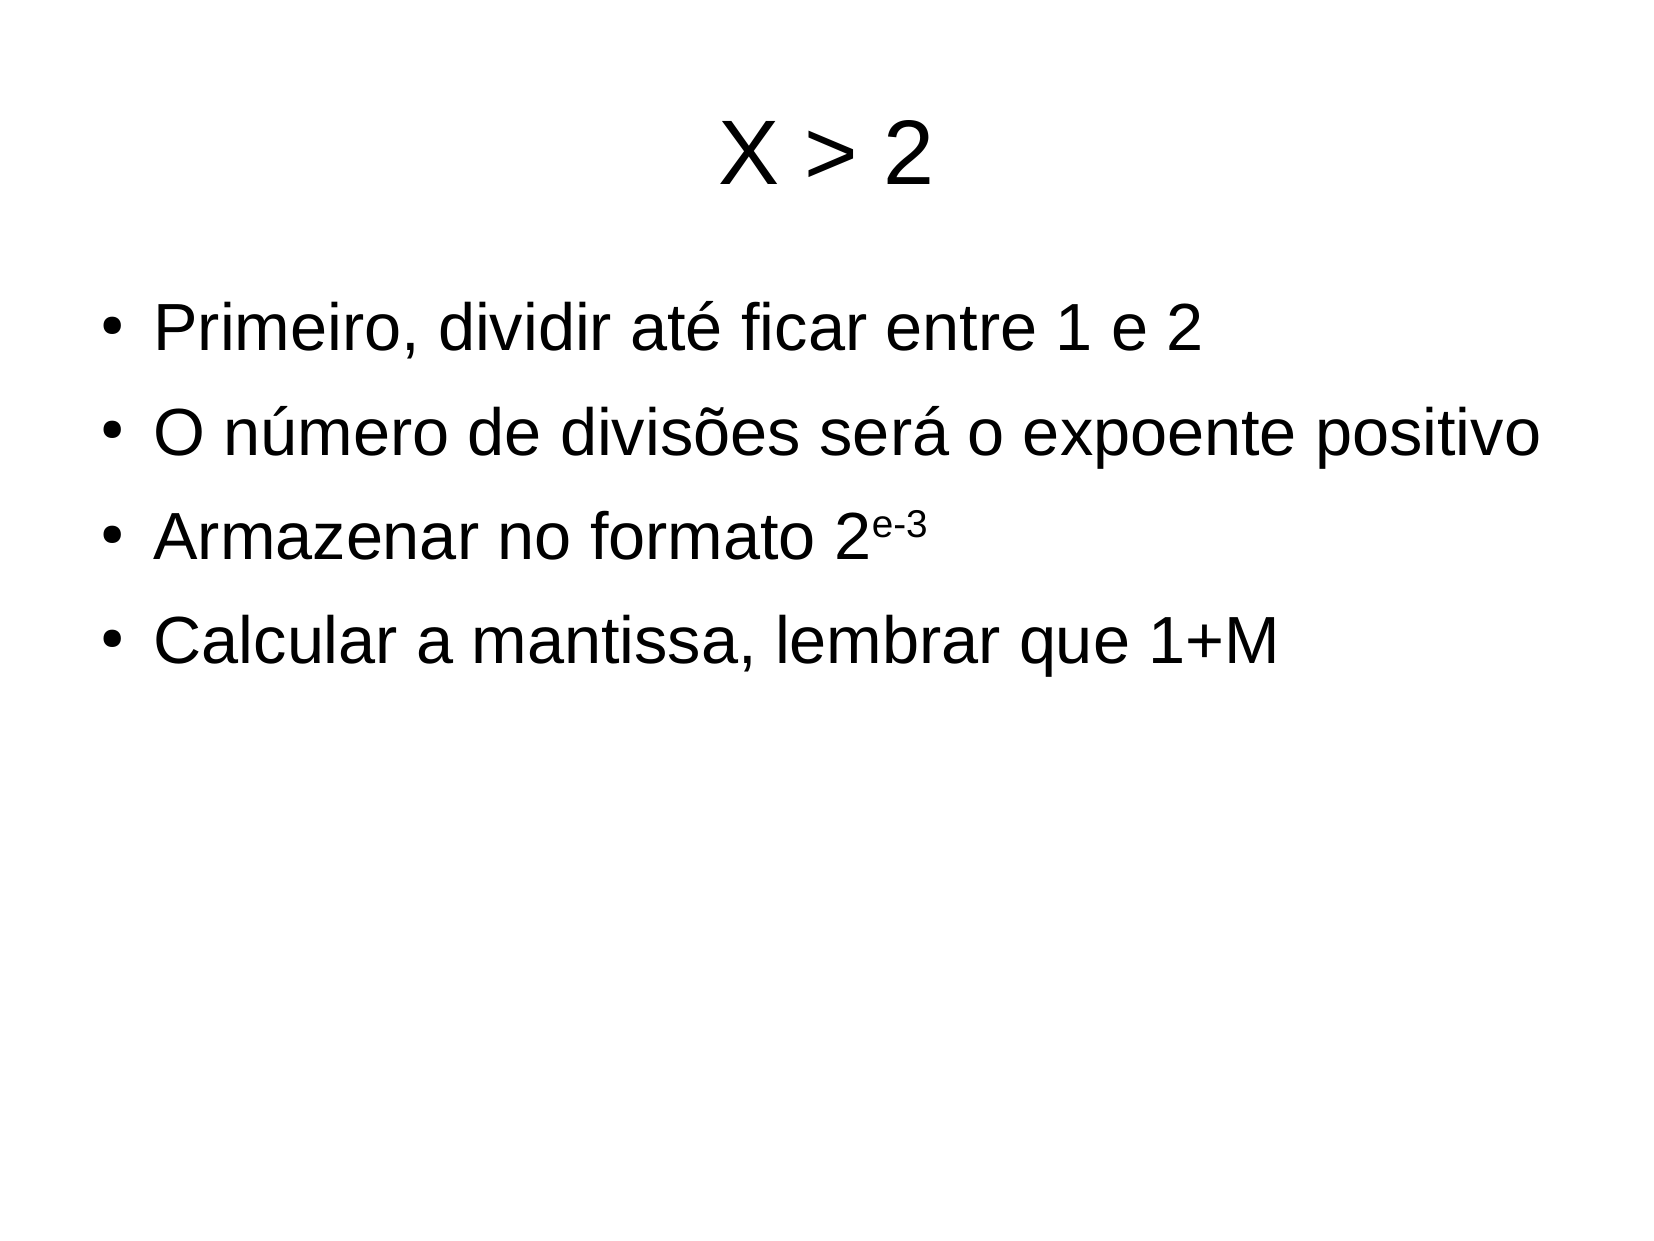

X > 2
# Primeiro, dividir até ficar entre 1 e 2
O número de divisões será o expoente positivo
Armazenar no formato 2e-3
Calcular a mantissa, lembrar que 1+M